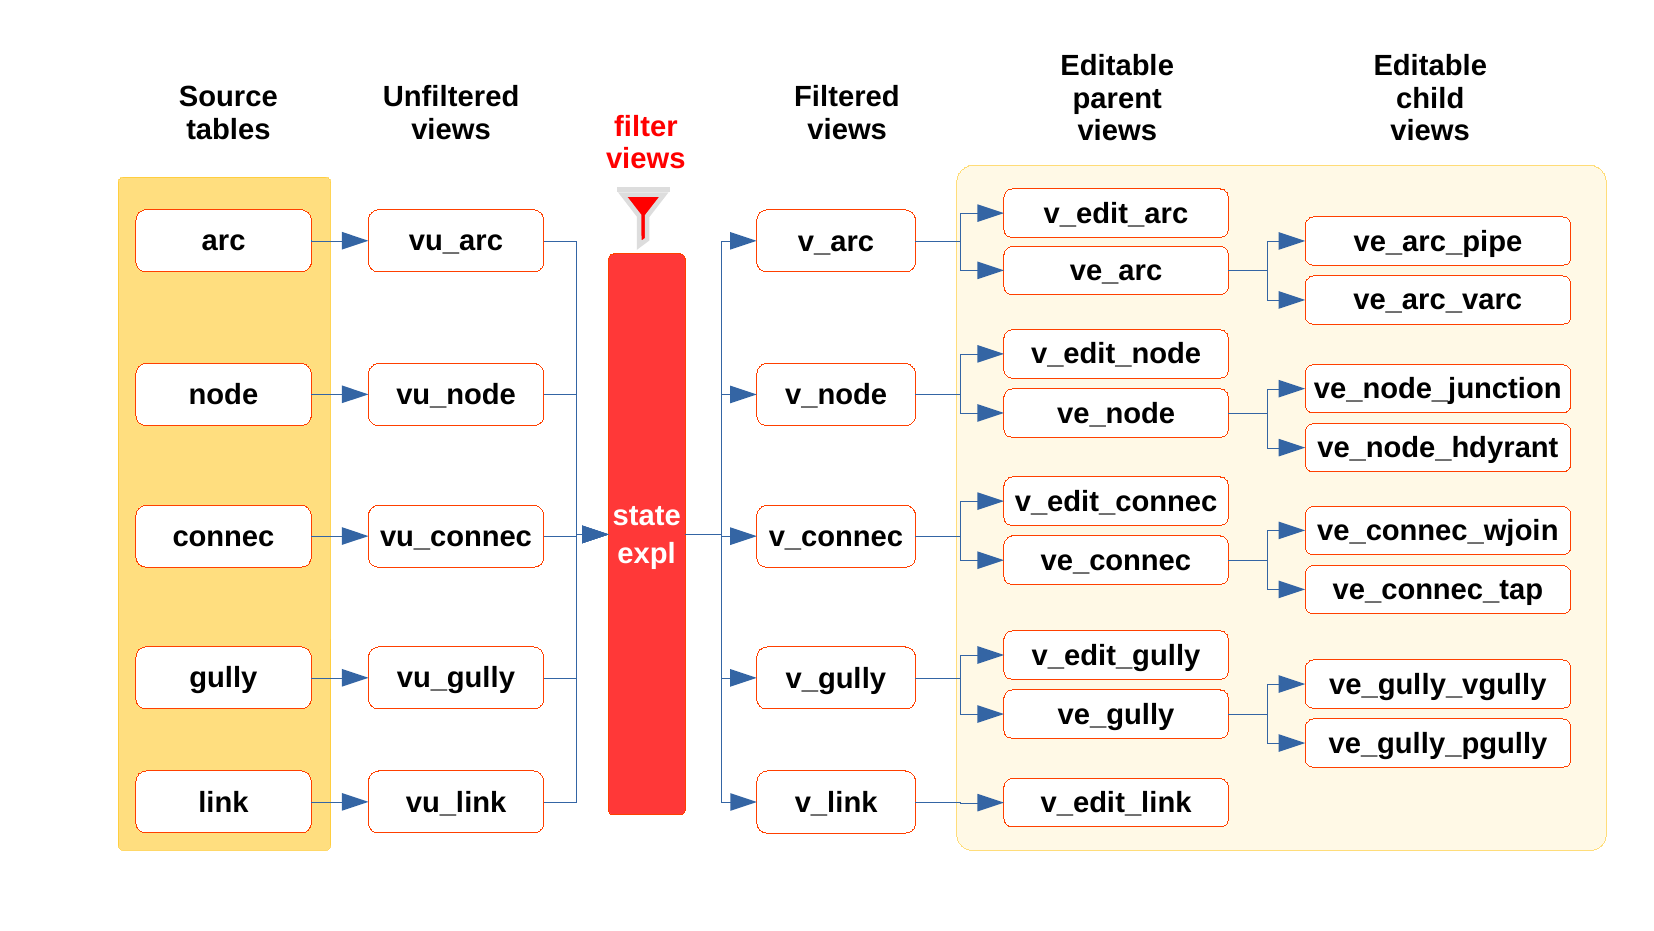

Editableparent
views
Editable child views
Source
tables
Unfiltered views
Filtered views
filter
views
v_edit_arc
arc
vu_arc
v_arc
ve_arc_pipe
ve_arc
state
expl
ve_arc_varc
v_edit_node
node
vu_node
v_node
ve_node_junction
ve_node
ve_node_hdyrant
v_edit_connec
connec
vu_connec
v_connec
ve_connec_wjoin
ve_connec
ve_connec_tap
v_edit_gully
gully
vu_gully
v_gully
ve_gully_vgully
ve_gully
ve_gully_pgully
link
vu_link
v_link
v_edit_link